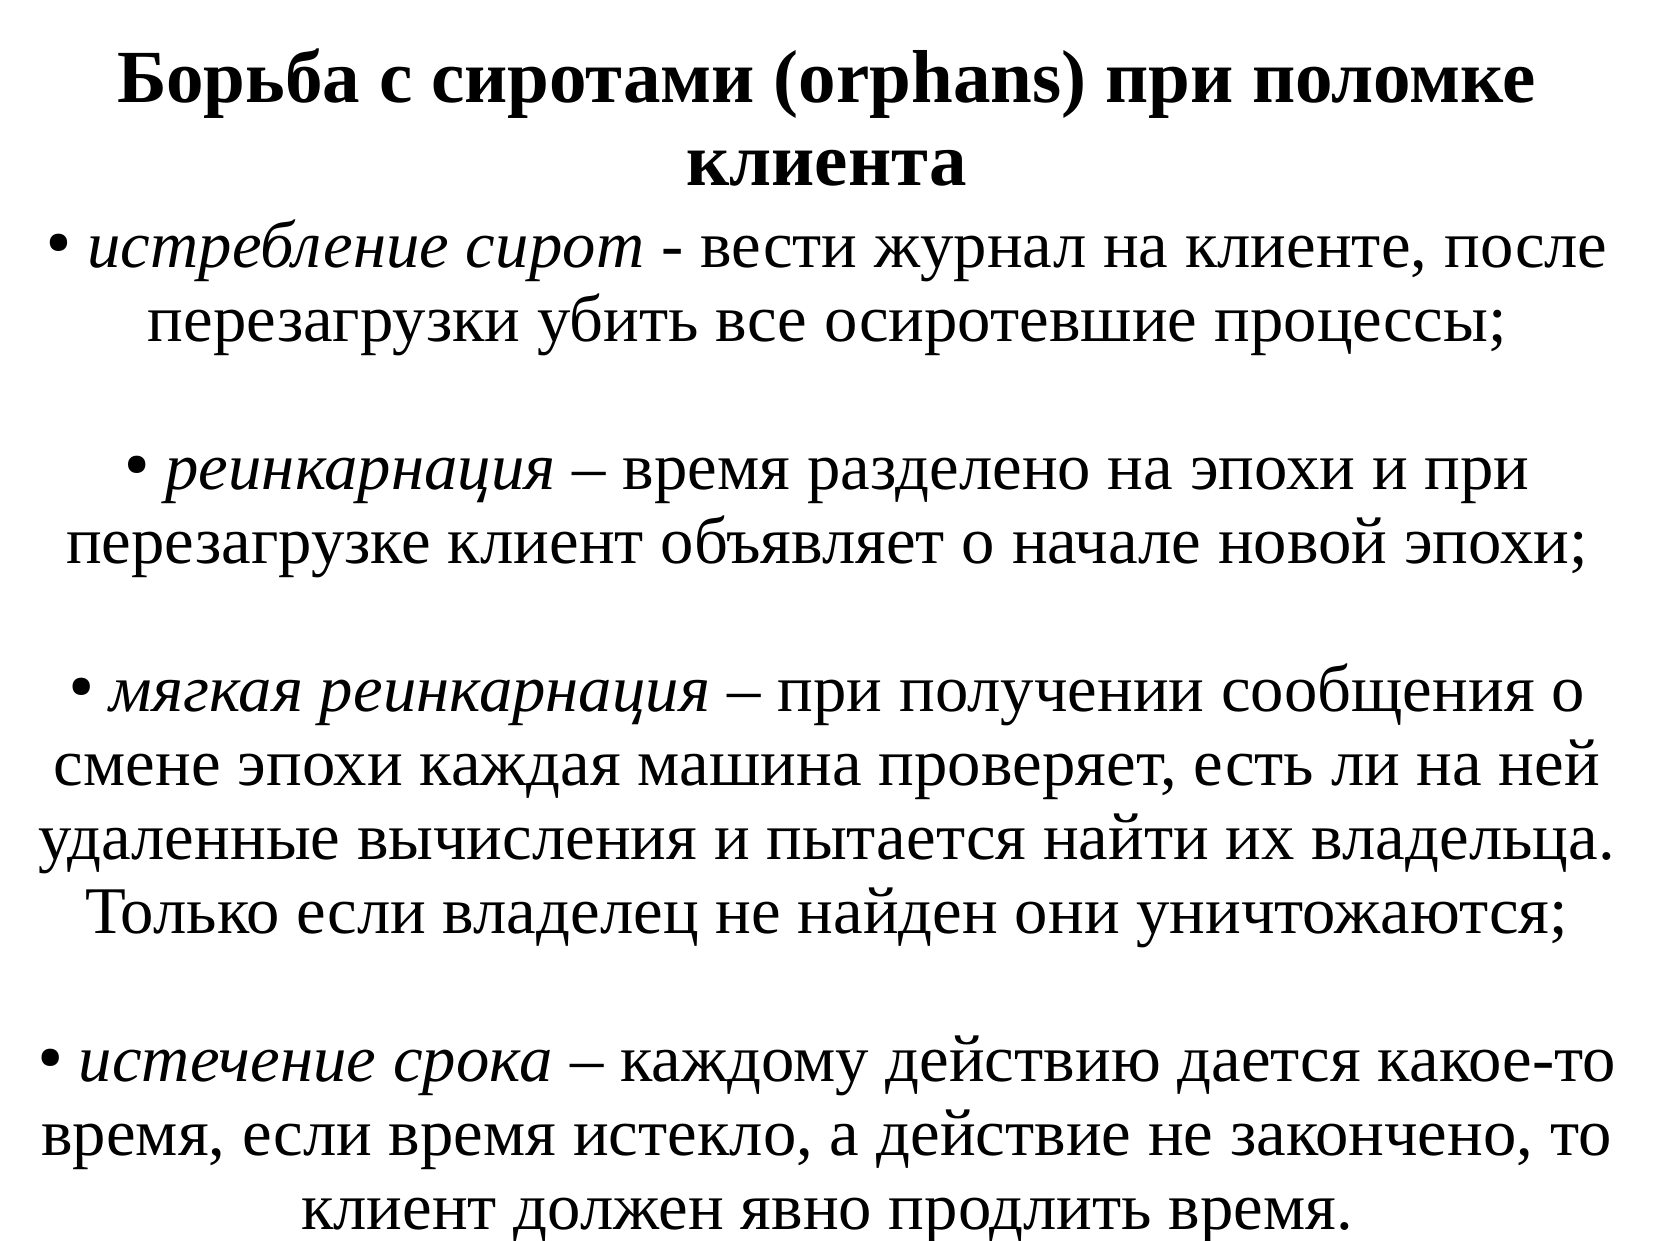

# Борьба с сиротами (orphans) при поломке клиента
 истребление сирот - вести журнал на клиенте, после перезагрузки убить все осиротевшие процессы;
 реинкарнация – время разделено на эпохи и при перезагрузке клиент объявляет о начале новой эпохи;
 мягкая реинкарнация – при получении сообщения о смене эпохи каждая машина проверяет, есть ли на ней удаленные вычисления и пытается найти их владельца. Только если владелец не найден они уничтожаются;
 истечение срока – каждому действию дается какое-то время, если время истекло, а действие не закончено, то клиент должен явно продлить время.